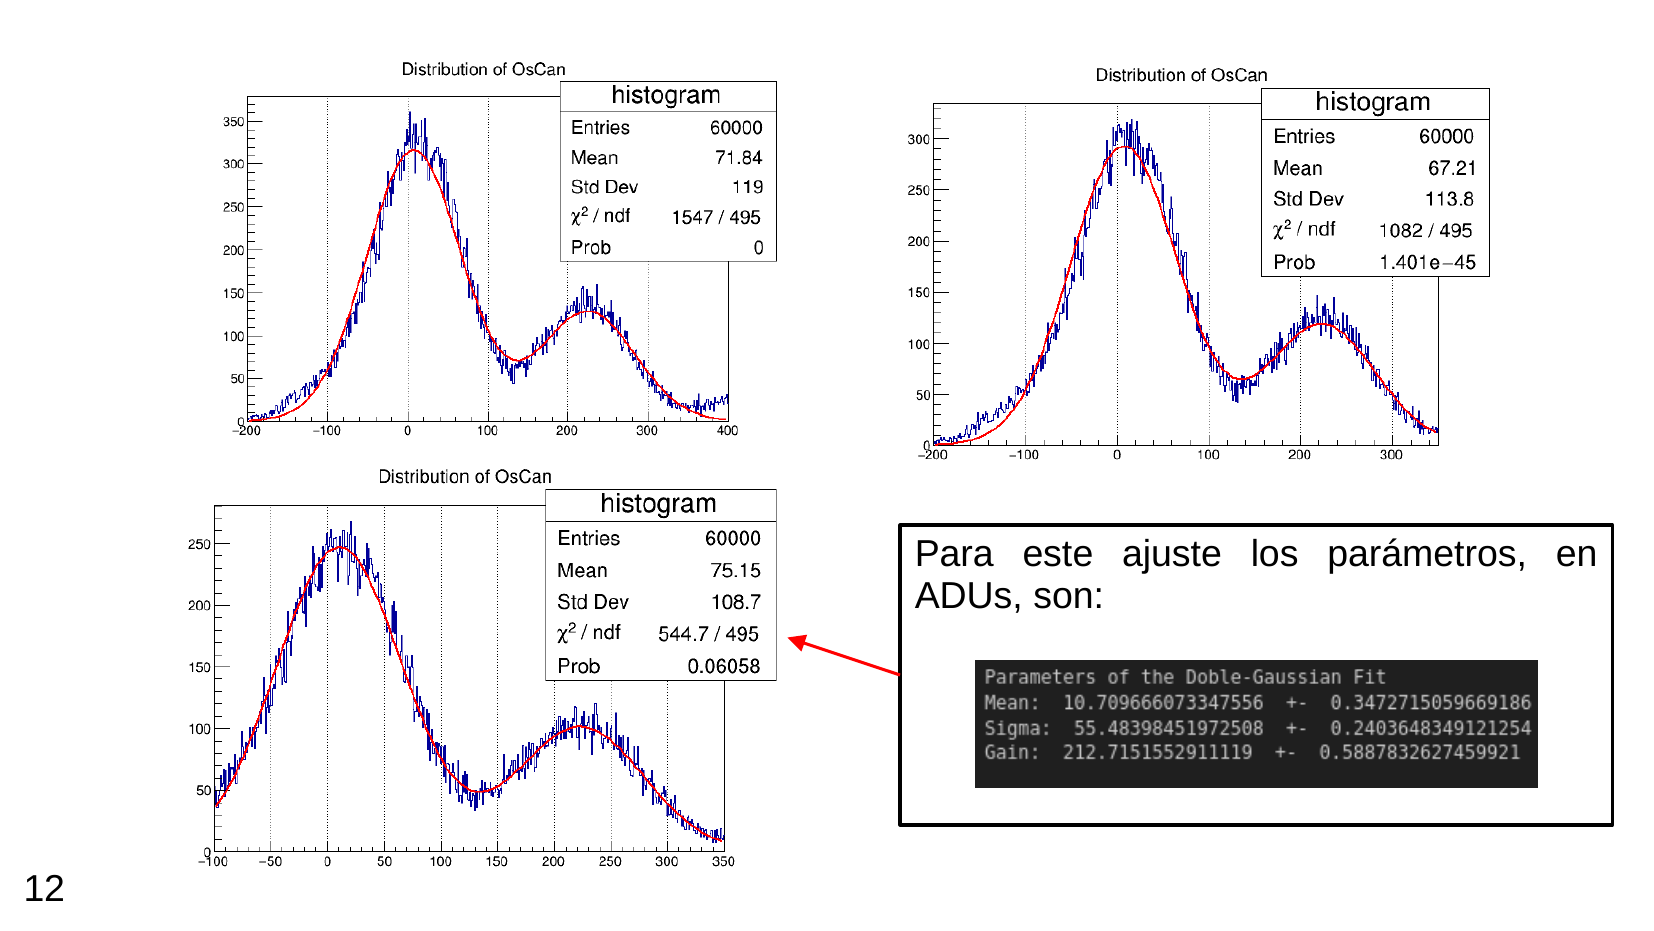

Para este ajuste los parámetros, en ADUs, son: